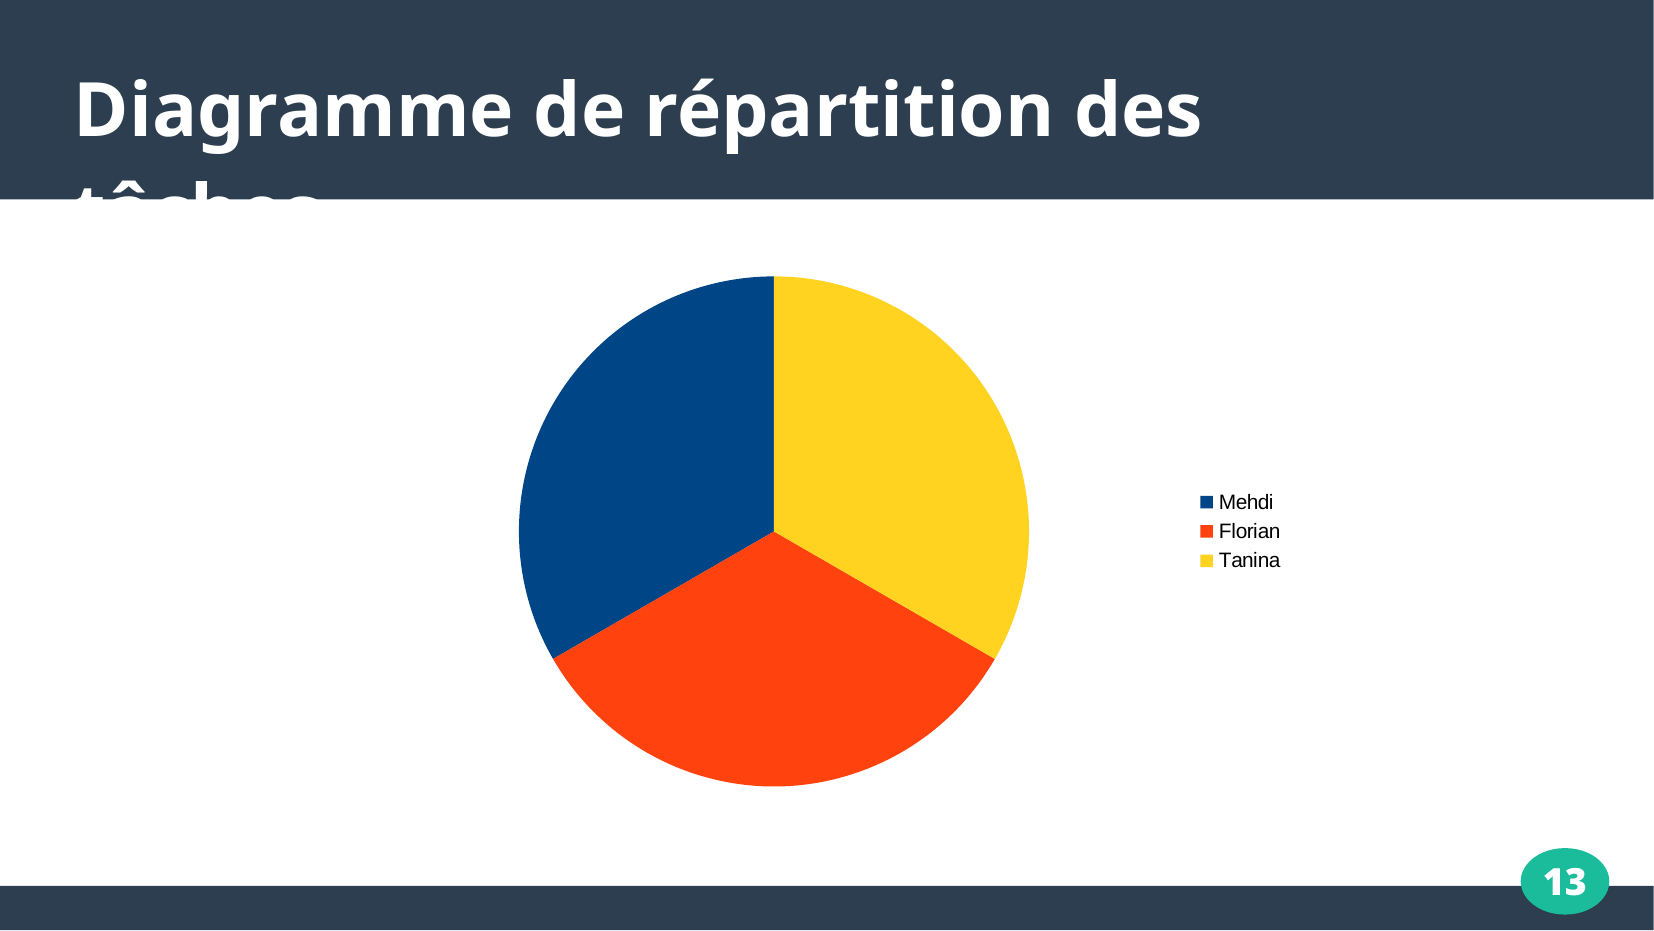

Diagramme de répartition des tâches
### Chart
| Category | 1 colonne | 2 colonne | 3 colonne |
|---|---|---|---|
| Mehdi | 3.3 | 3.2 | 4.54 |
| Florian | 3.3 | 8.8 | 9.65 |
| Tanina | 3.3 | 1.5 | 3.7 |13